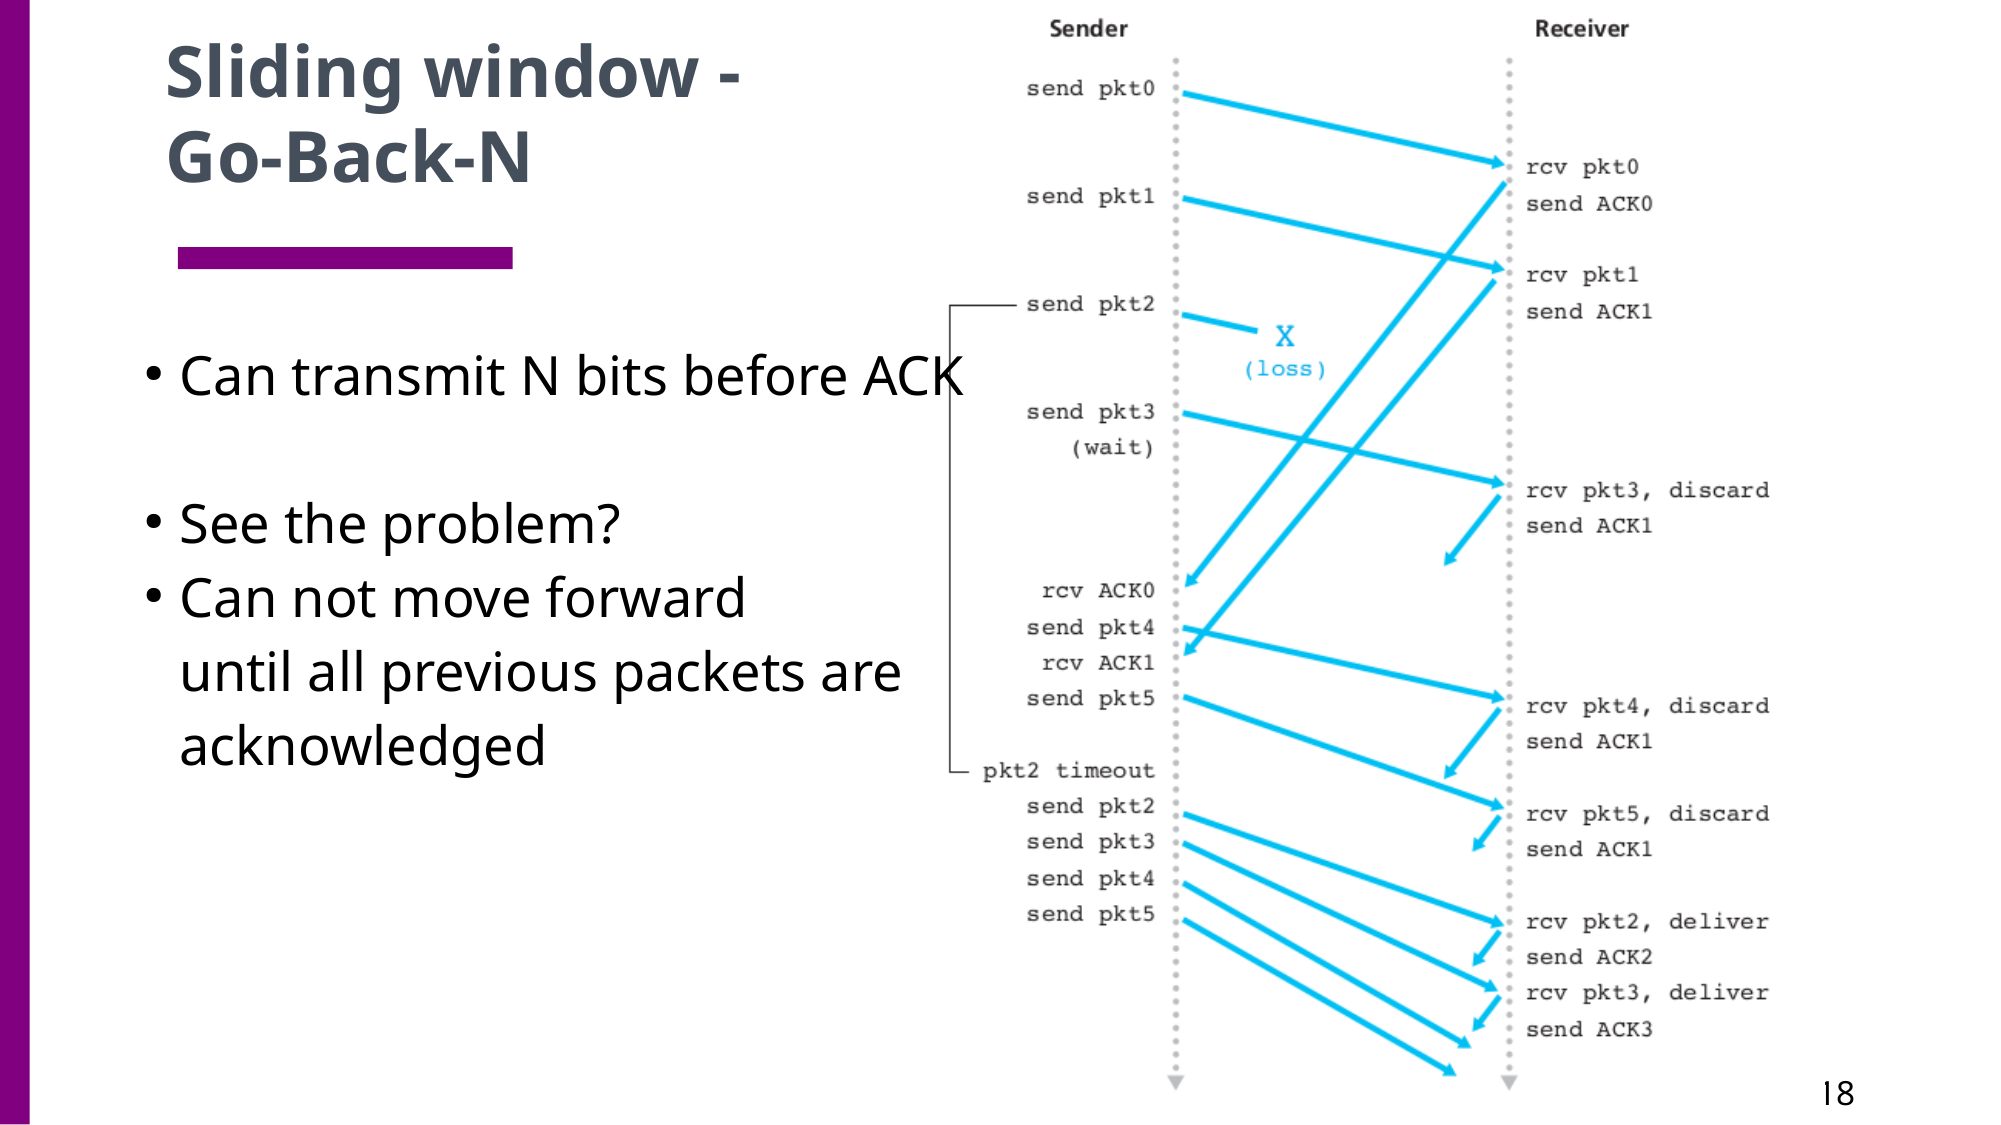

Sliding window -
Go-Back-N
Can transmit N bits before ACK
See the problem?
Can not move forward
until all previous packets are
acknowledged